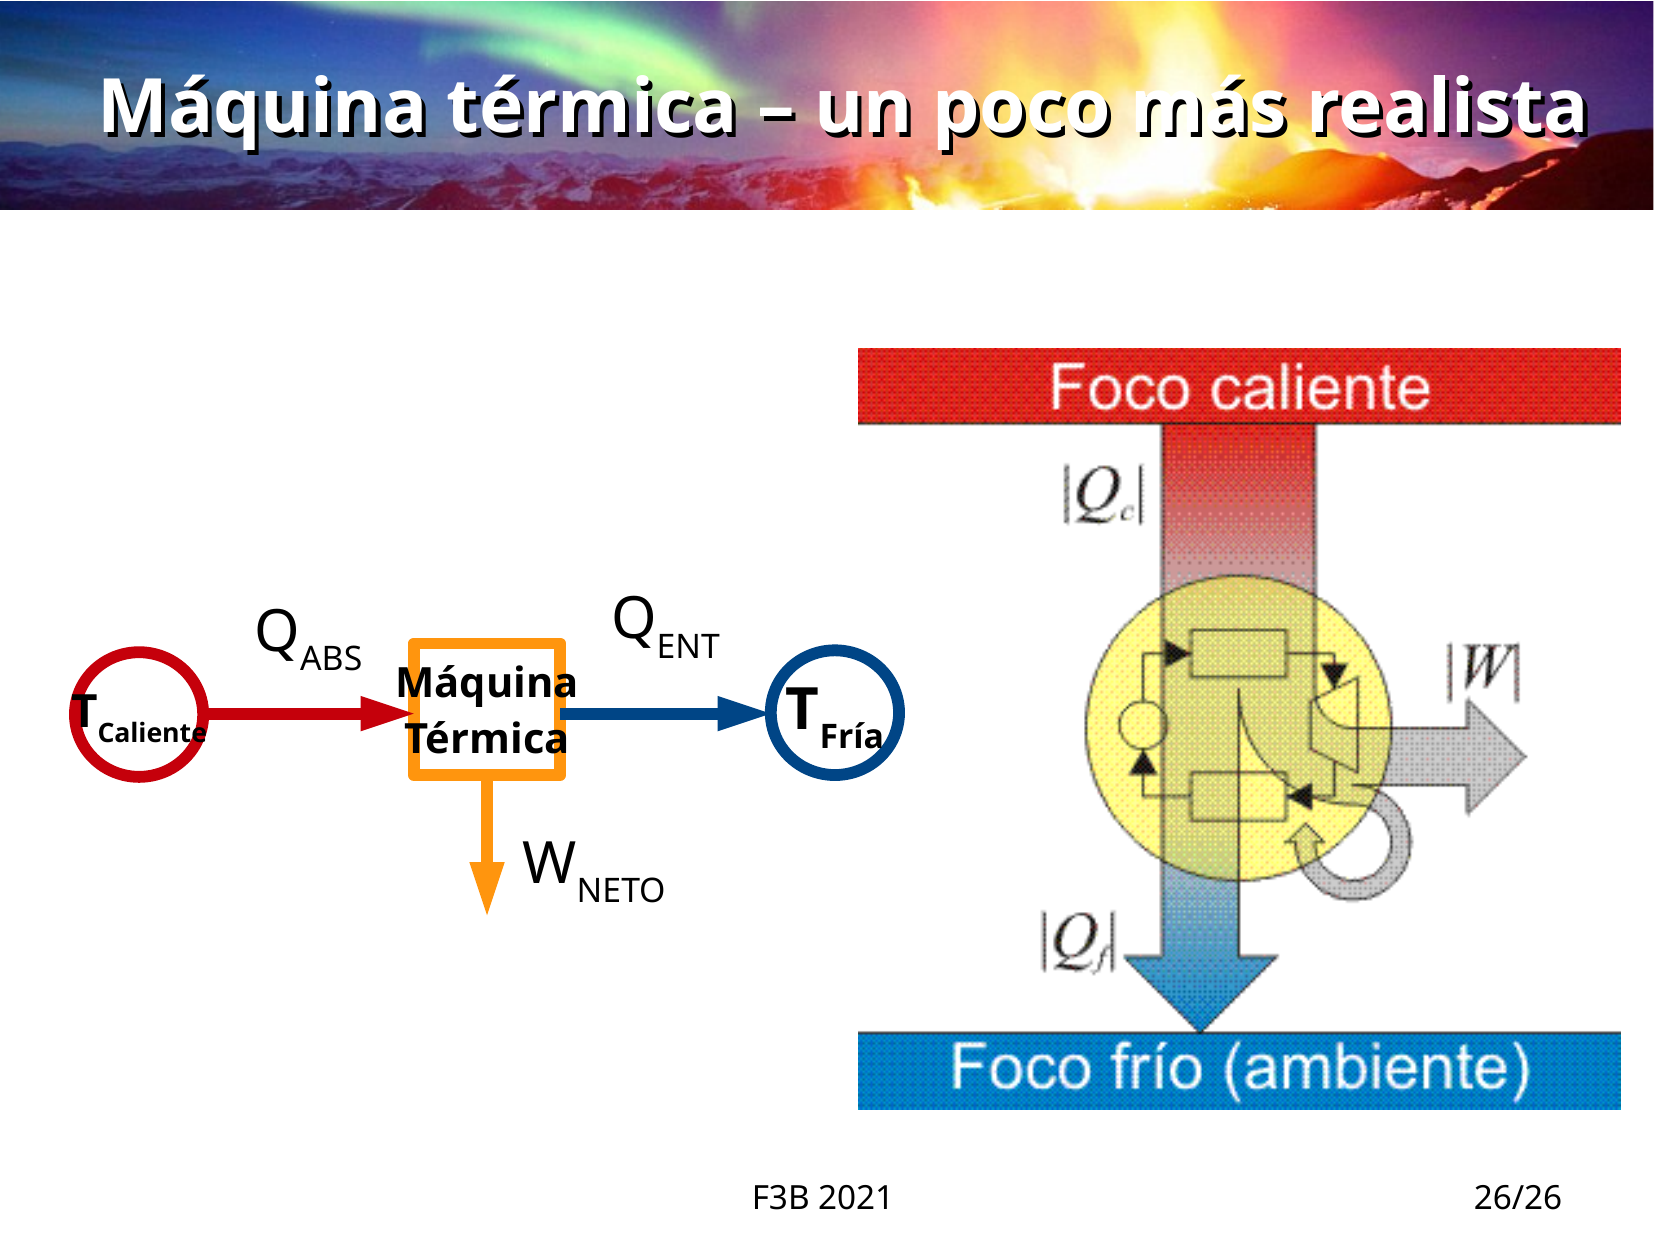

# Máquina térmica – un poco más realista
Máquina
Térmica
TFría
TCaliente
QABS
QENT
WNETO
F3B 2021
26